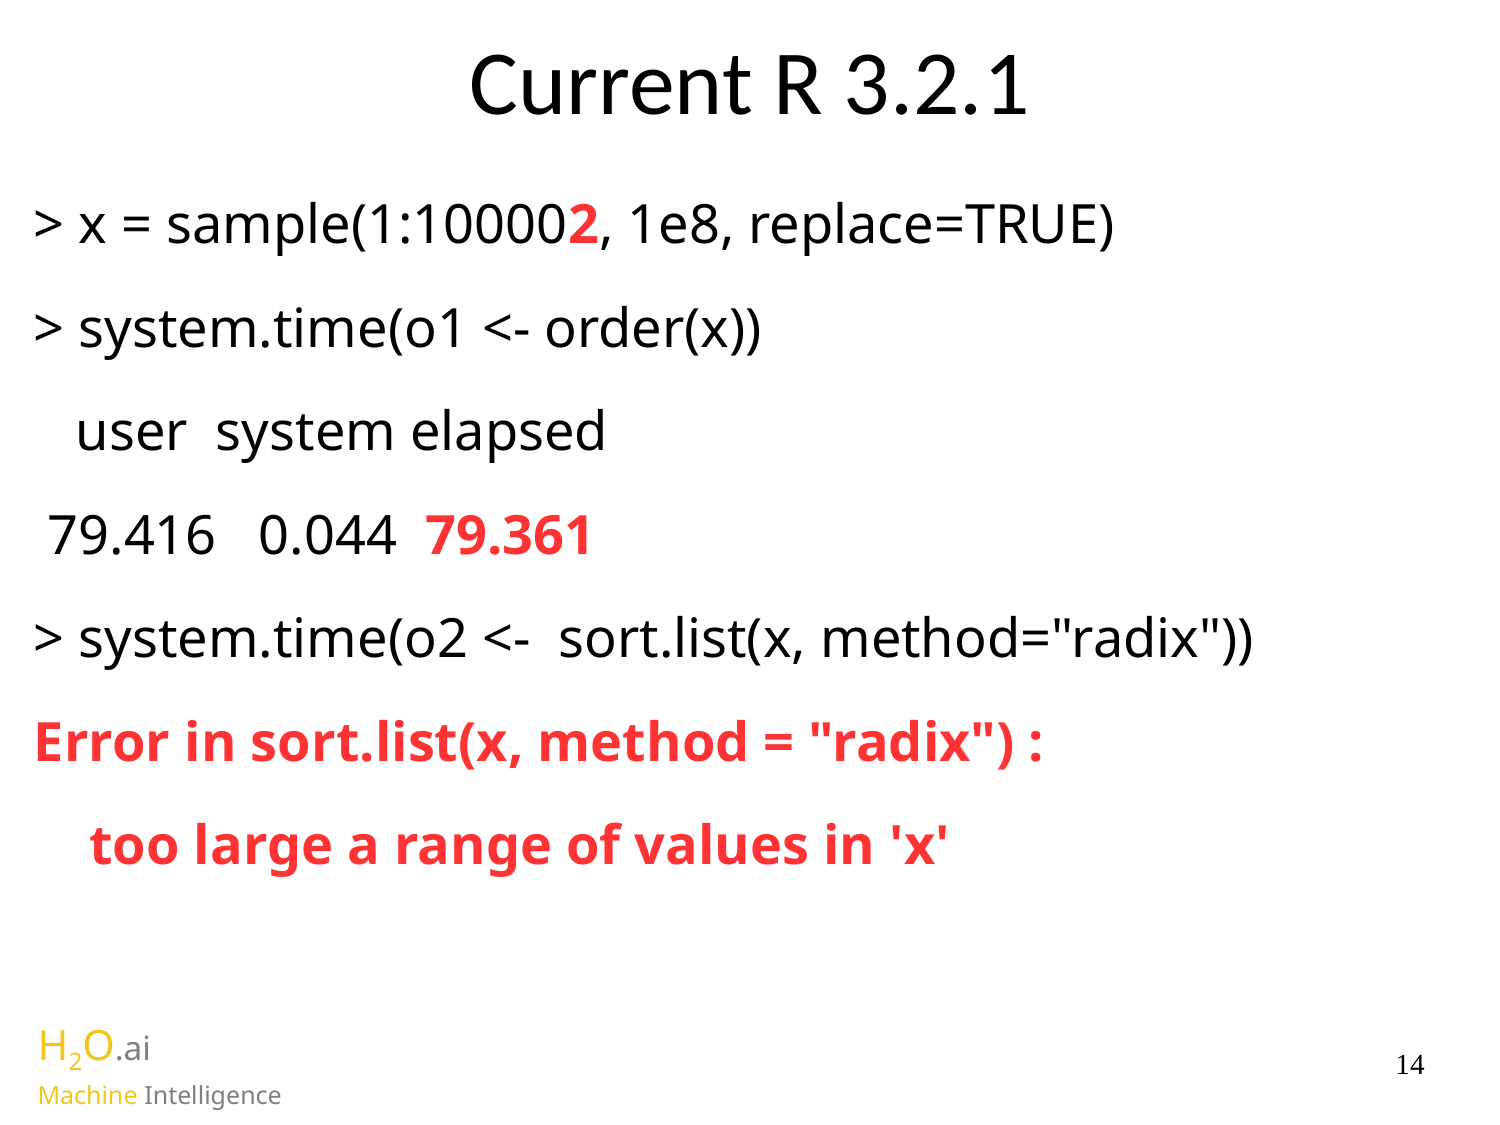

Current R 3.2.1
# > x = sample(1:100002, 1e8, replace=TRUE)
> system.time(o1 <- order(x))
 user system elapsed
 79.416 0.044 79.361
> system.time(o2 <- sort.list(x, method="radix"))
Error in sort.list(x, method = "radix") :
 too large a range of values in 'x'
14